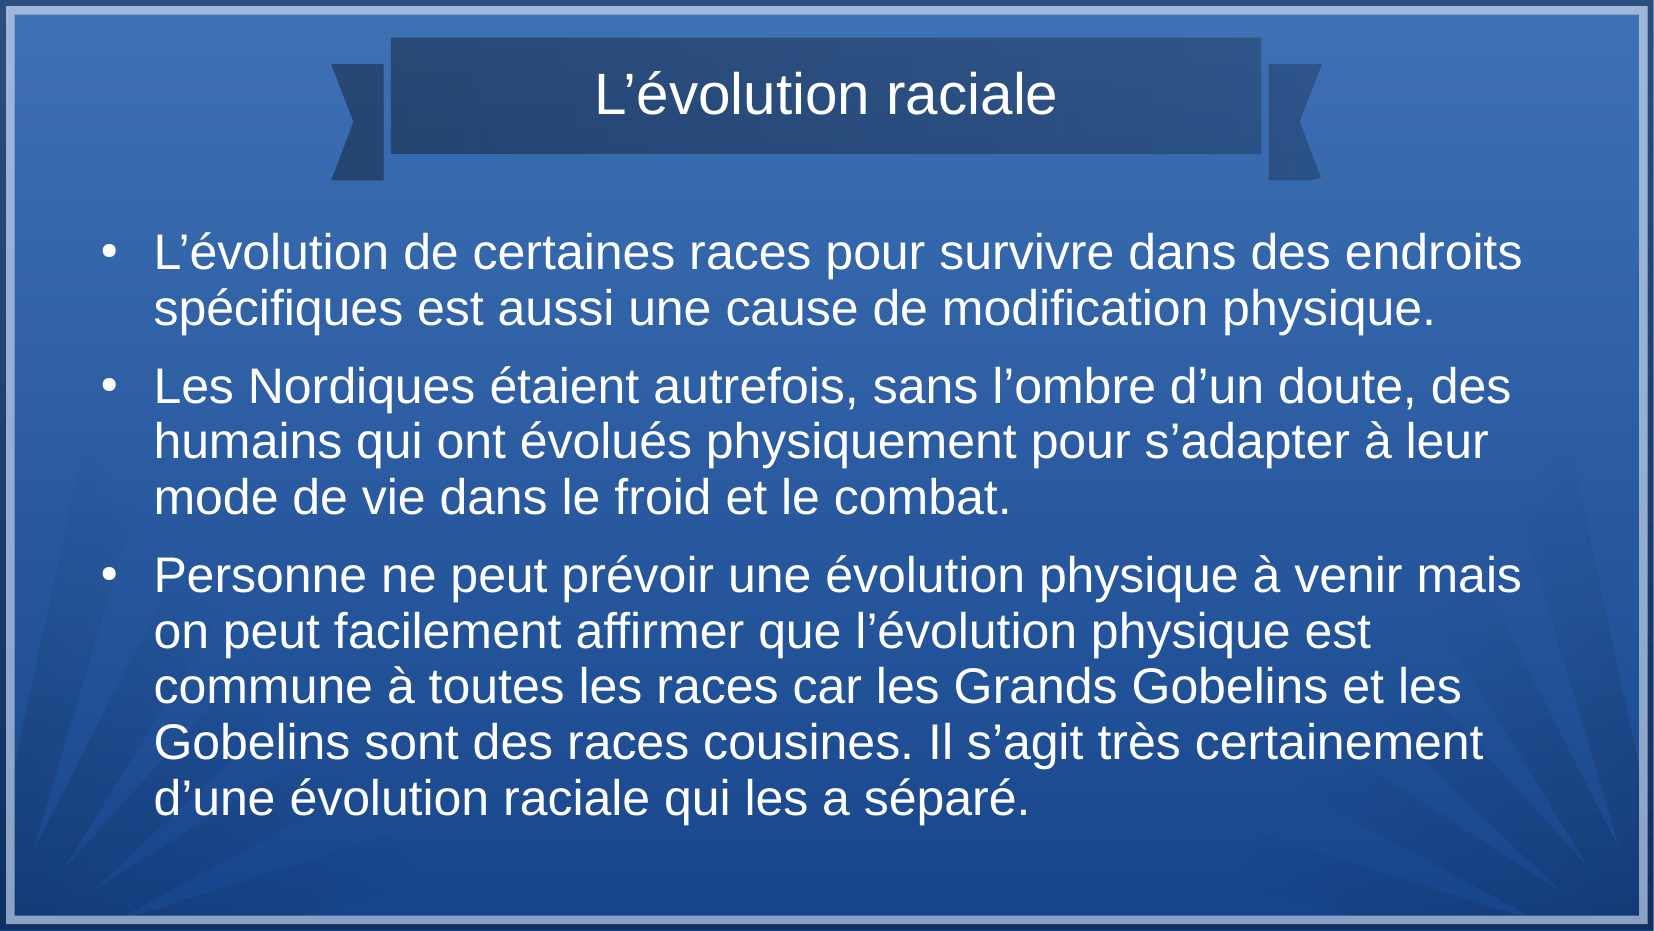

# L’évolution raciale
L’évolution de certaines races pour survivre dans des endroits spécifiques est aussi une cause de modification physique.
Les Nordiques étaient autrefois, sans l’ombre d’un doute, des humains qui ont évolués physiquement pour s’adapter à leur mode de vie dans le froid et le combat.
Personne ne peut prévoir une évolution physique à venir mais on peut facilement affirmer que l’évolution physique est commune à toutes les races car les Grands Gobelins et les Gobelins sont des races cousines. Il s’agit très certainement d’une évolution raciale qui les a séparé.